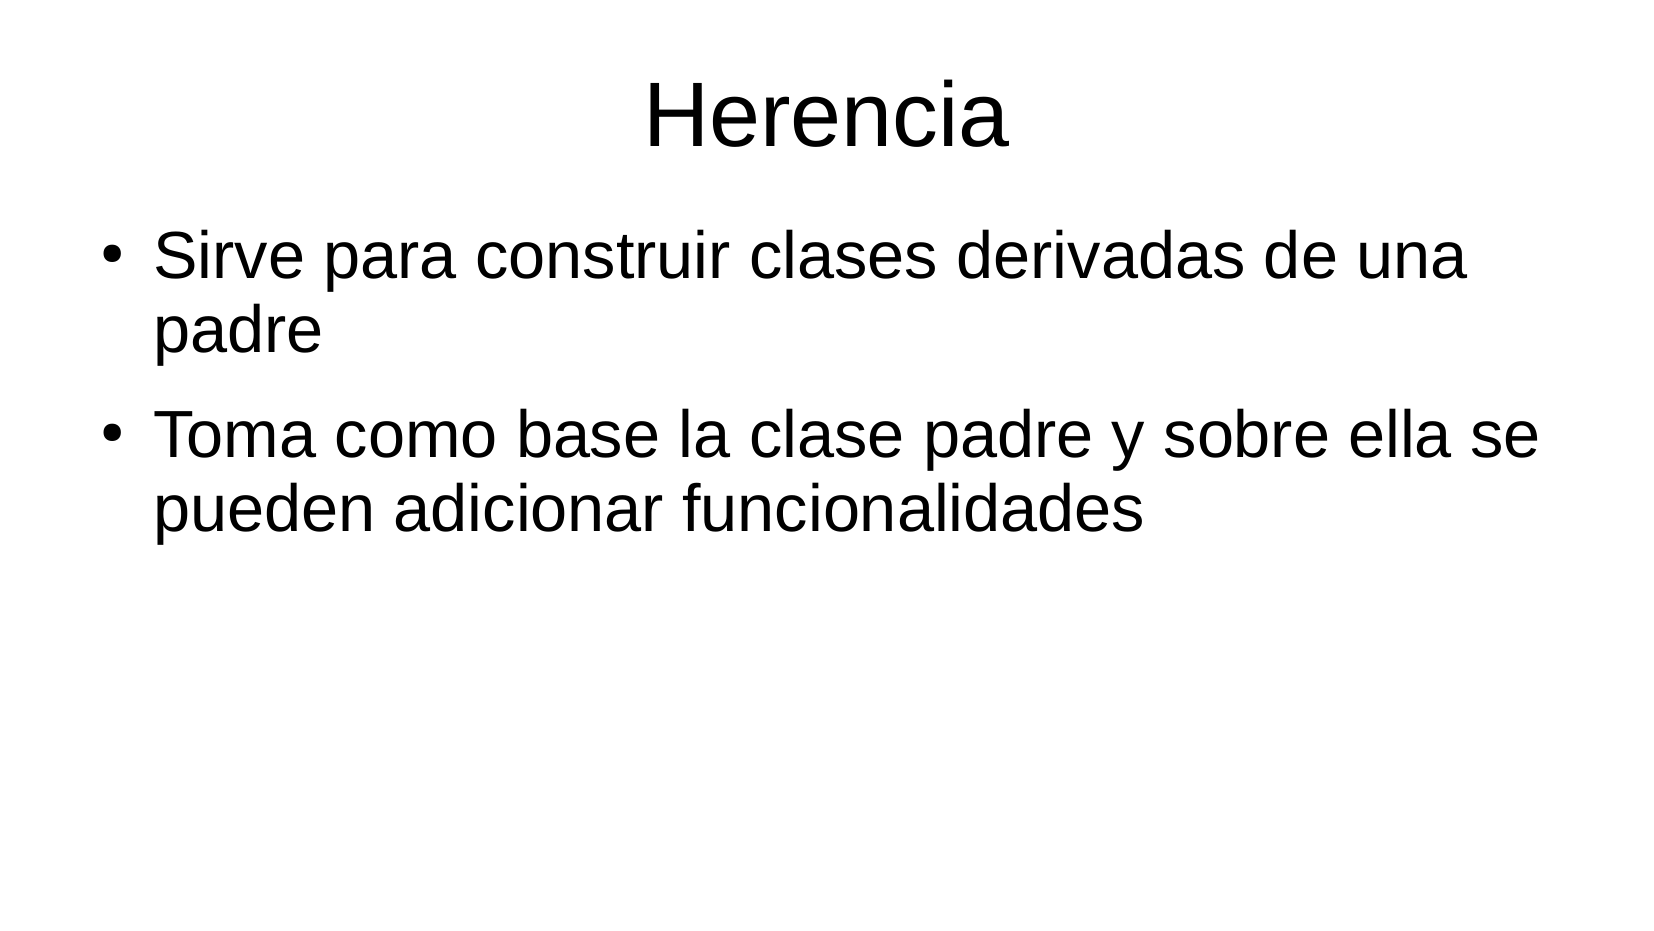

# Herencia
Sirve para construir clases derivadas de una padre
Toma como base la clase padre y sobre ella se pueden adicionar funcionalidades